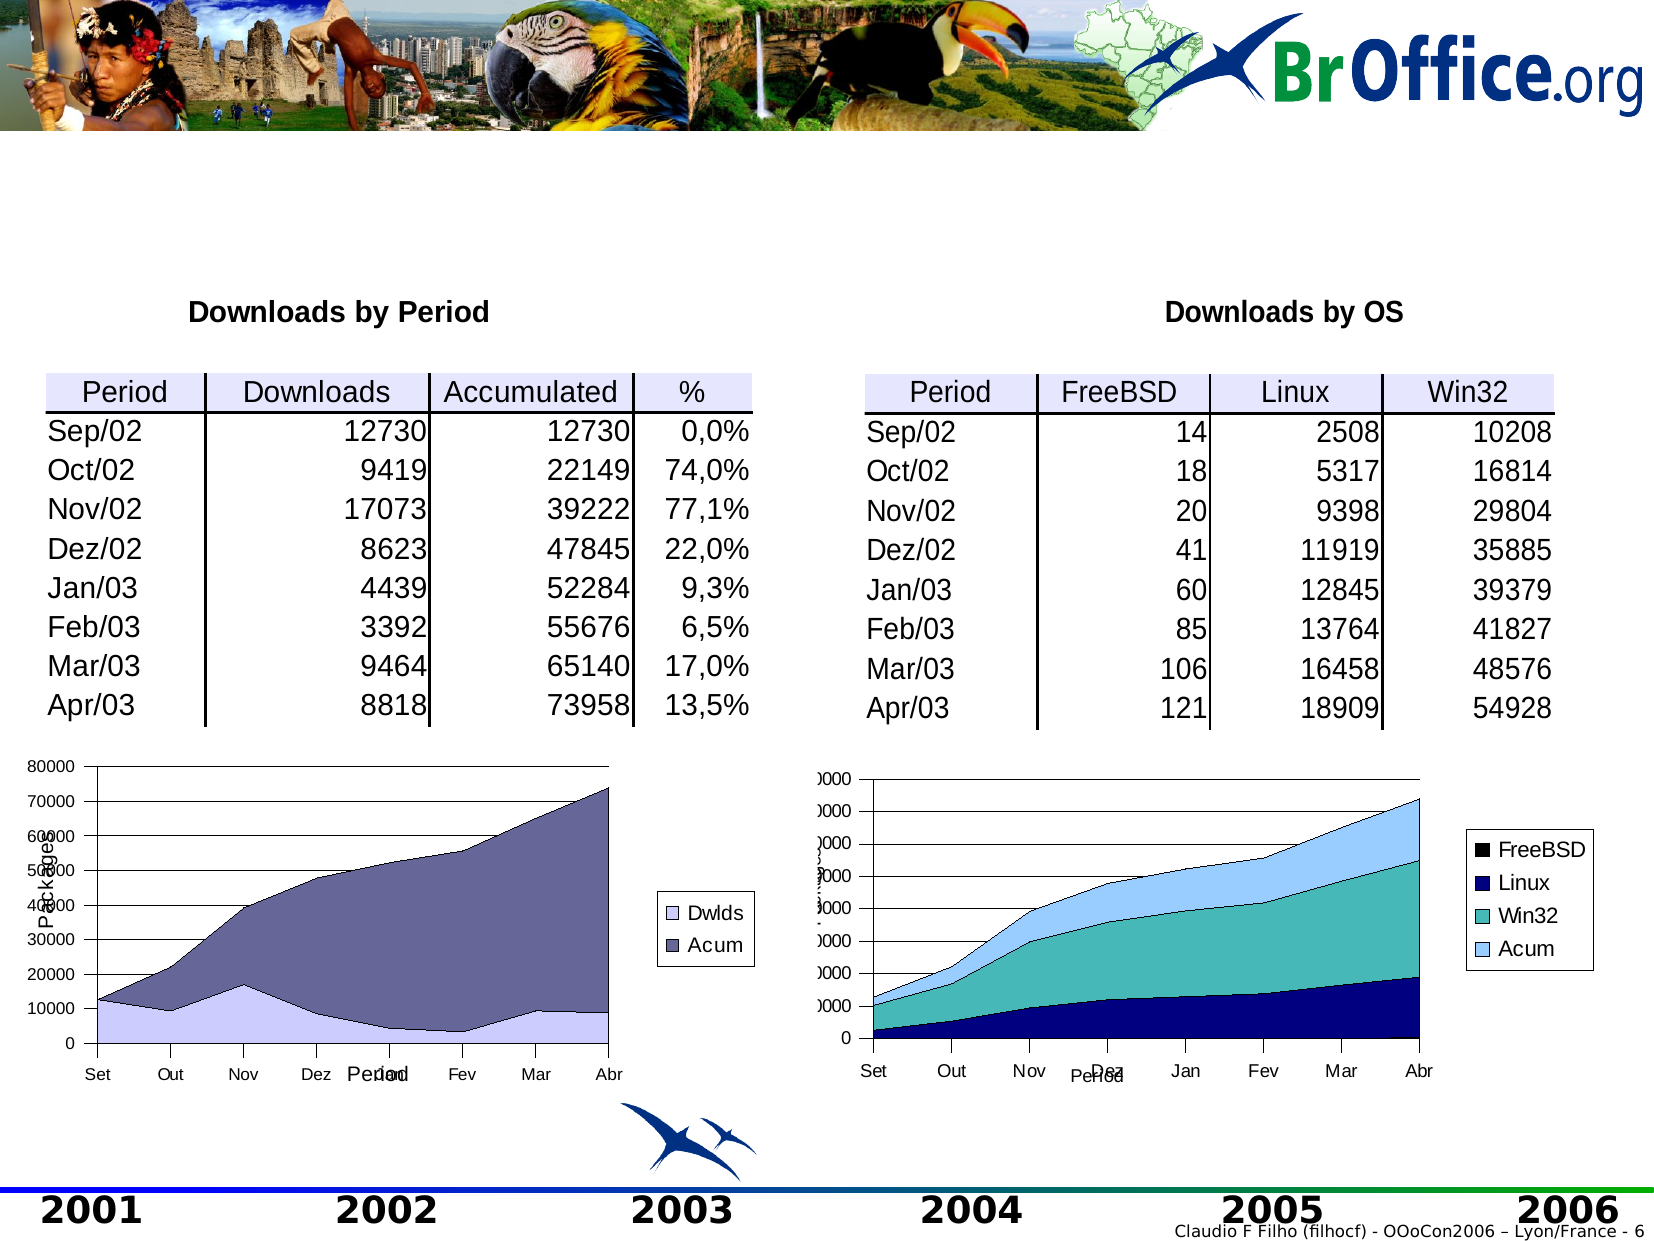

### Chart
| Category | FreeBSD | Linux | Win32 | Acum |
|---|---|---|---|---|
| Set | 14.0 | 2508.0 | 10208.0 | 12730.0 |
| Out | 18.0 | 5317.0 | 16814.0 | 22149.0 |
| Nov | 20.0 | 9398.0 | 29804.0 | 39222.0 |
| Dez | 41.0 | 11919.0 | 35885.0 | 47845.0 |
| Jan | 60.0 | 12845.0 | 39379.0 | 52284.0 |
| Fev | 85.0 | 13764.0 | 41827.0 | 55676.0 |
| Mar | 106.0 | 16458.0 | 48576.0 | 65140.0 |
| Abr | 121.0 | 18909.0 | 54928.0 | 73958.0 |
### Chart
| Category | Dwlds | Acum |
|---|---|---|
| Set | 12730.0 | 12730.0 |
| Out | 9419.0 | 22149.0 |
| Nov | 17073.0 | 39222.0 |
| Dez | 8623.0 | 47845.0 |
| Jan | 4439.0 | 52284.0 |
| Fev | 3392.0 | 55676.0 |
| Mar | 9464.0 | 65140.0 |
| Abr | 8818.0 | 73958.0 |
2001
2002
2003
2004
2005
2006